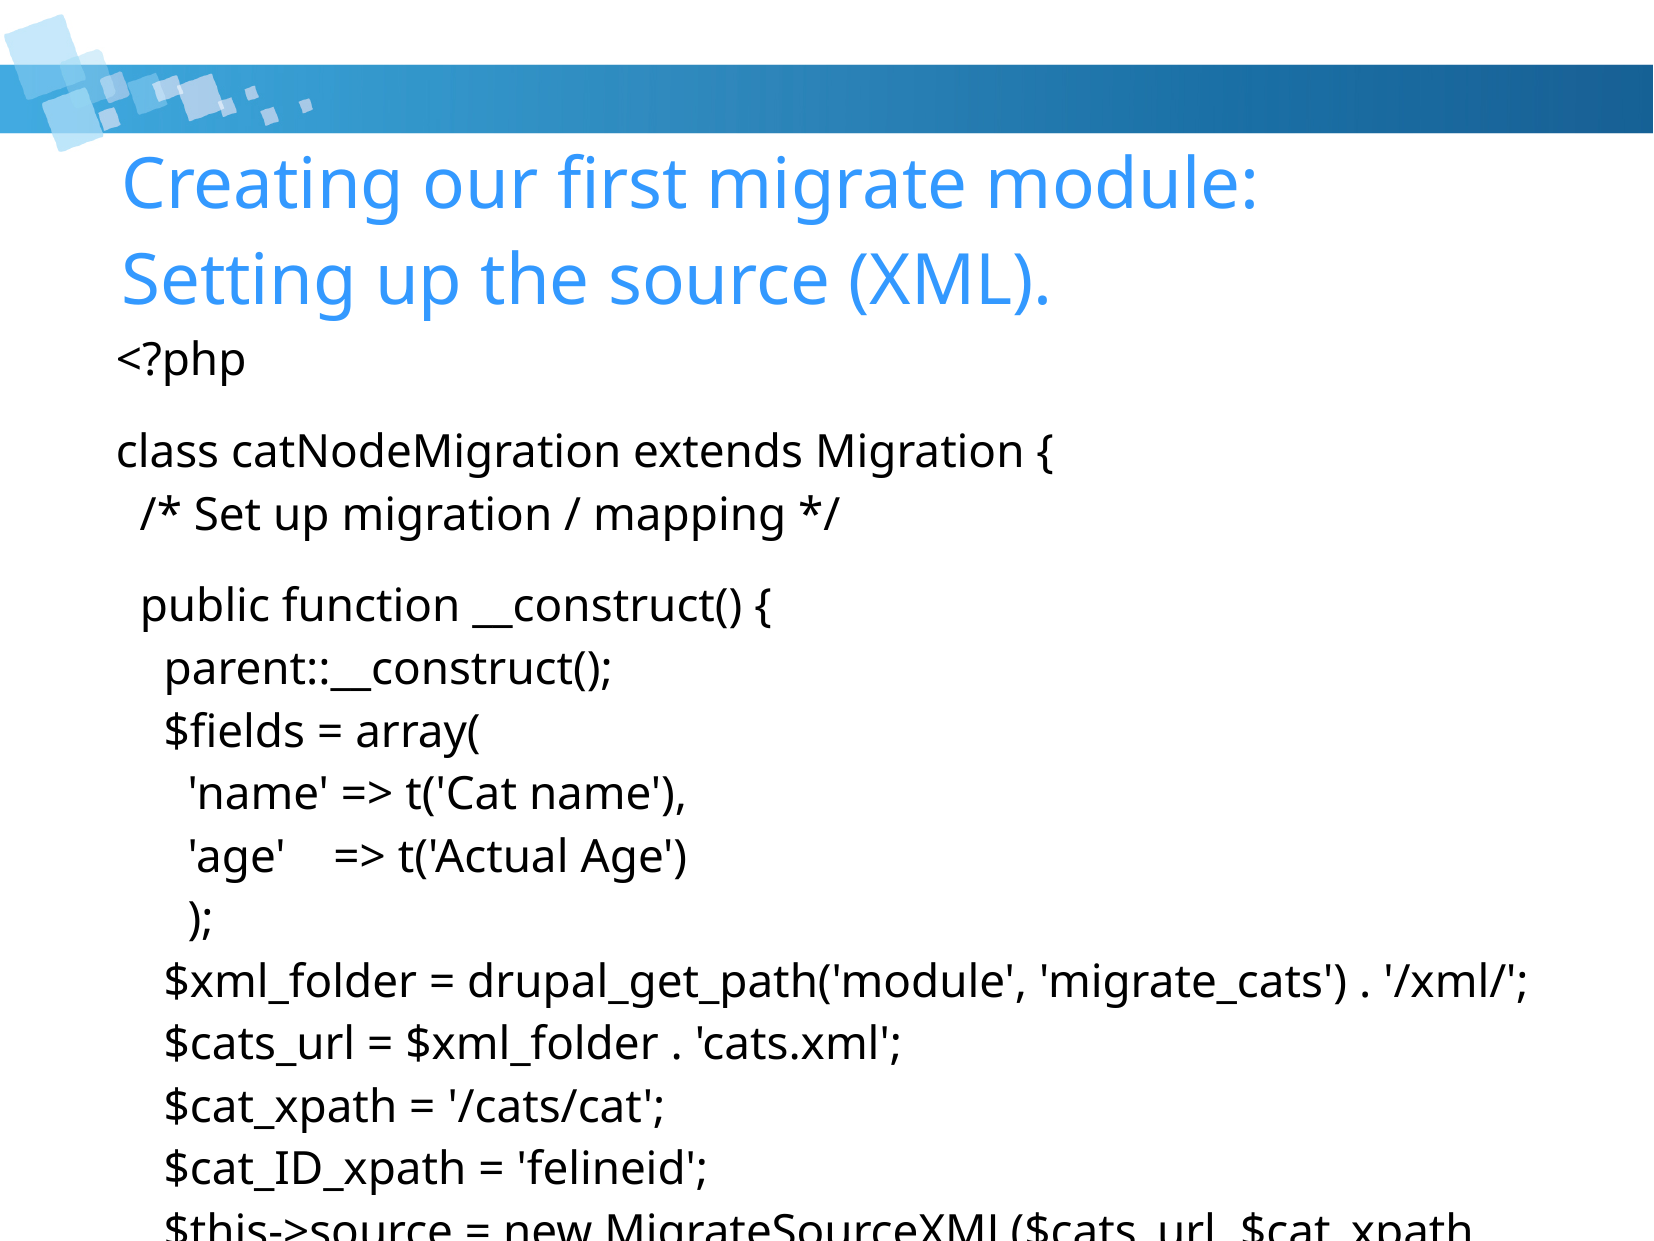

# Creating our first migrate module: Setting up the source (XML).
<?php
class catNodeMigration extends Migration {
 /* Set up migration / mapping */
 public function __construct() {
 parent::__construct();
 $fields = array(
 'name' => t('Cat name'),
 'age' => t('Actual Age')
 );
 $xml_folder = drupal_get_path('module', 'migrate_cats') . '/xml/';
 $cats_url = $xml_folder . 'cats.xml';
 $cat_xpath = '/cats/cat';
 $cat_ID_xpath = 'felineid';
 $this->source = new MigrateSourceXML($cats_url, $cat_xpath, $cat_ID_xpath, $fields);